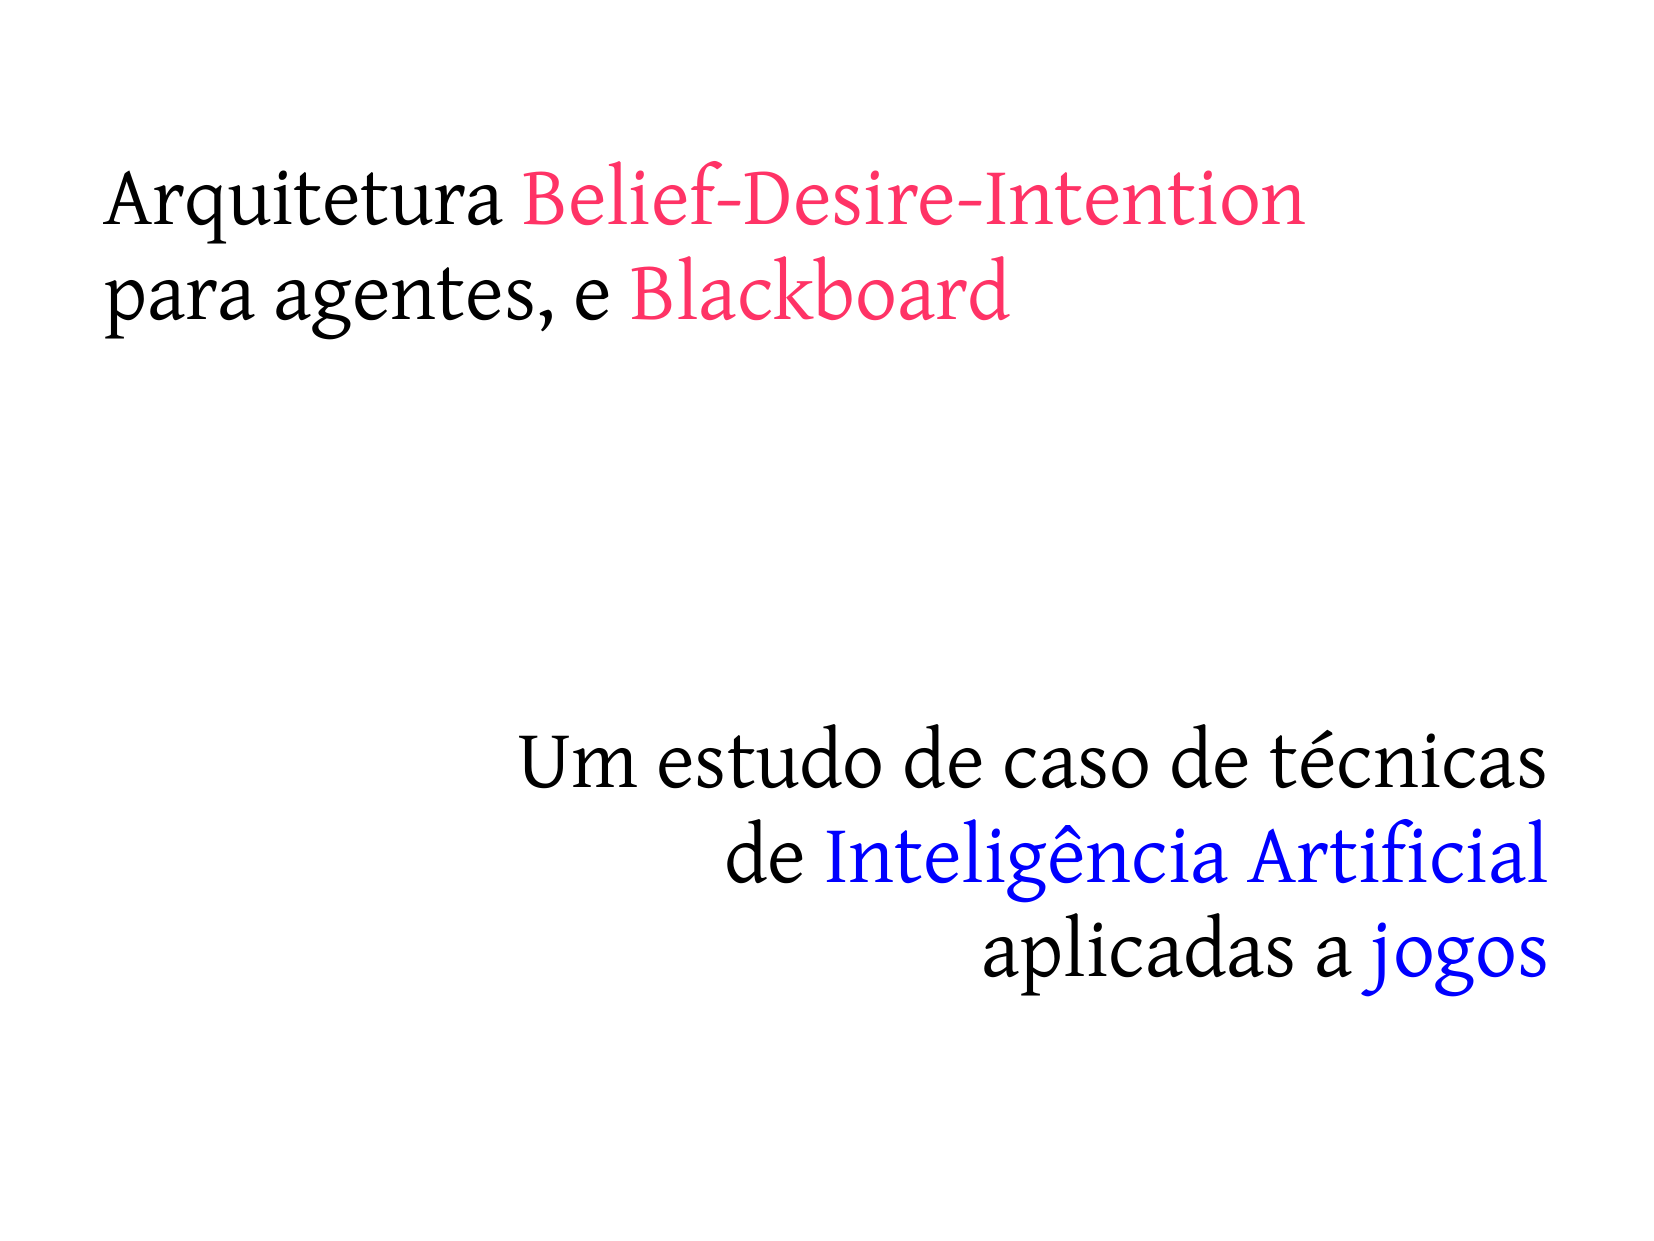

Arquitetura Belief-Desire-Intention
para agentes, e Blackboard
Um estudo de caso de técnicas
de Inteligência Artificial
 aplicadas a jogos